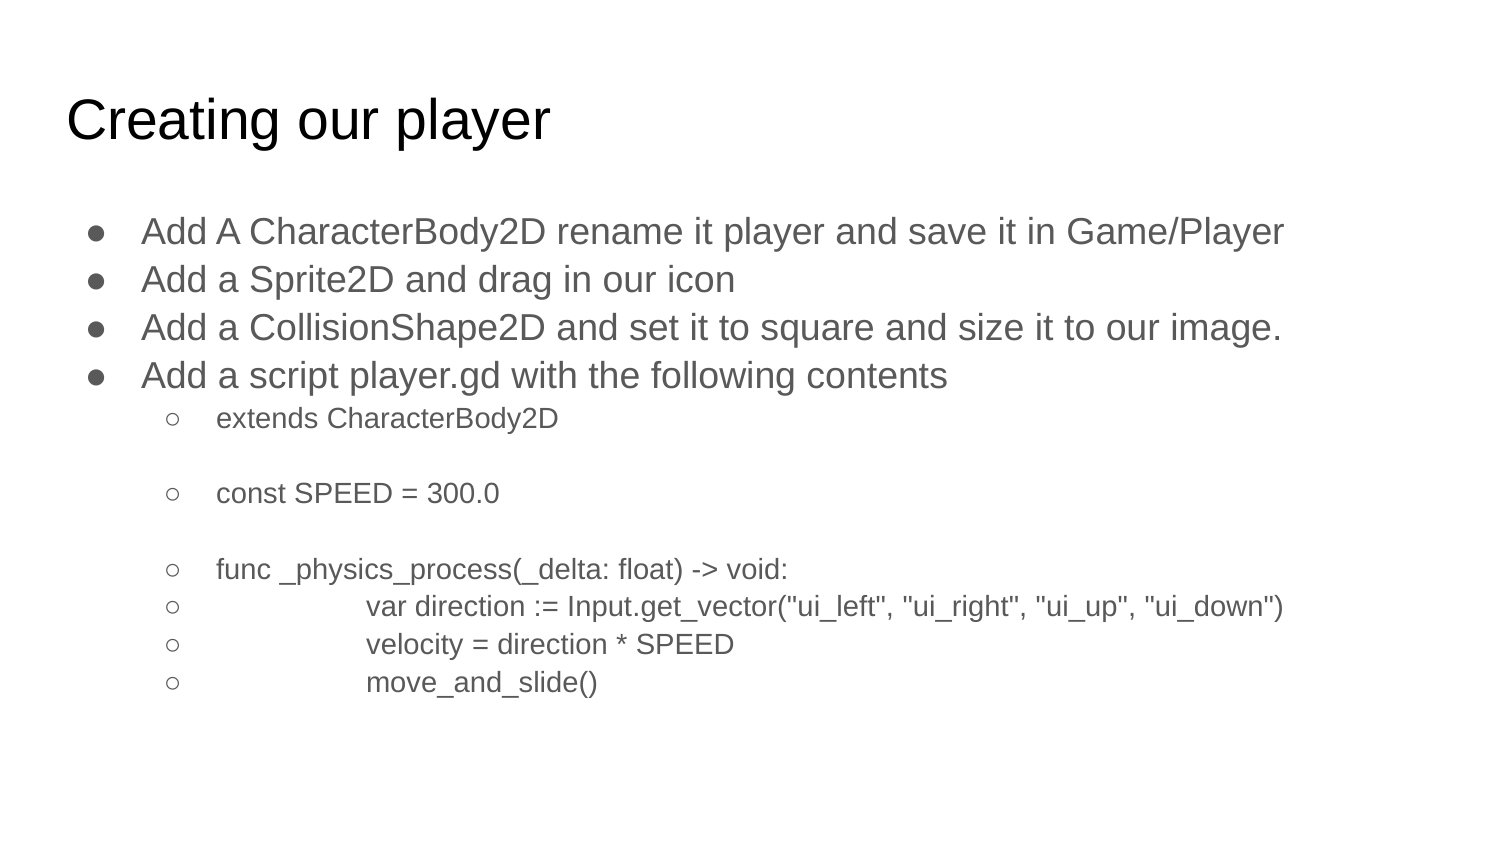

# Creating our player
Add A CharacterBody2D rename it player and save it in Game/Player
Add a Sprite2D and drag in our icon
Add a CollisionShape2D and set it to square and size it to our image.
Add a script player.gd with the following contents
extends CharacterBody2D
const SPEED = 300.0
func _physics_process(_delta: float) -> void:
	var direction := Input.get_vector("ui_left", "ui_right", "ui_up", "ui_down")
	velocity = direction * SPEED
	move_and_slide()